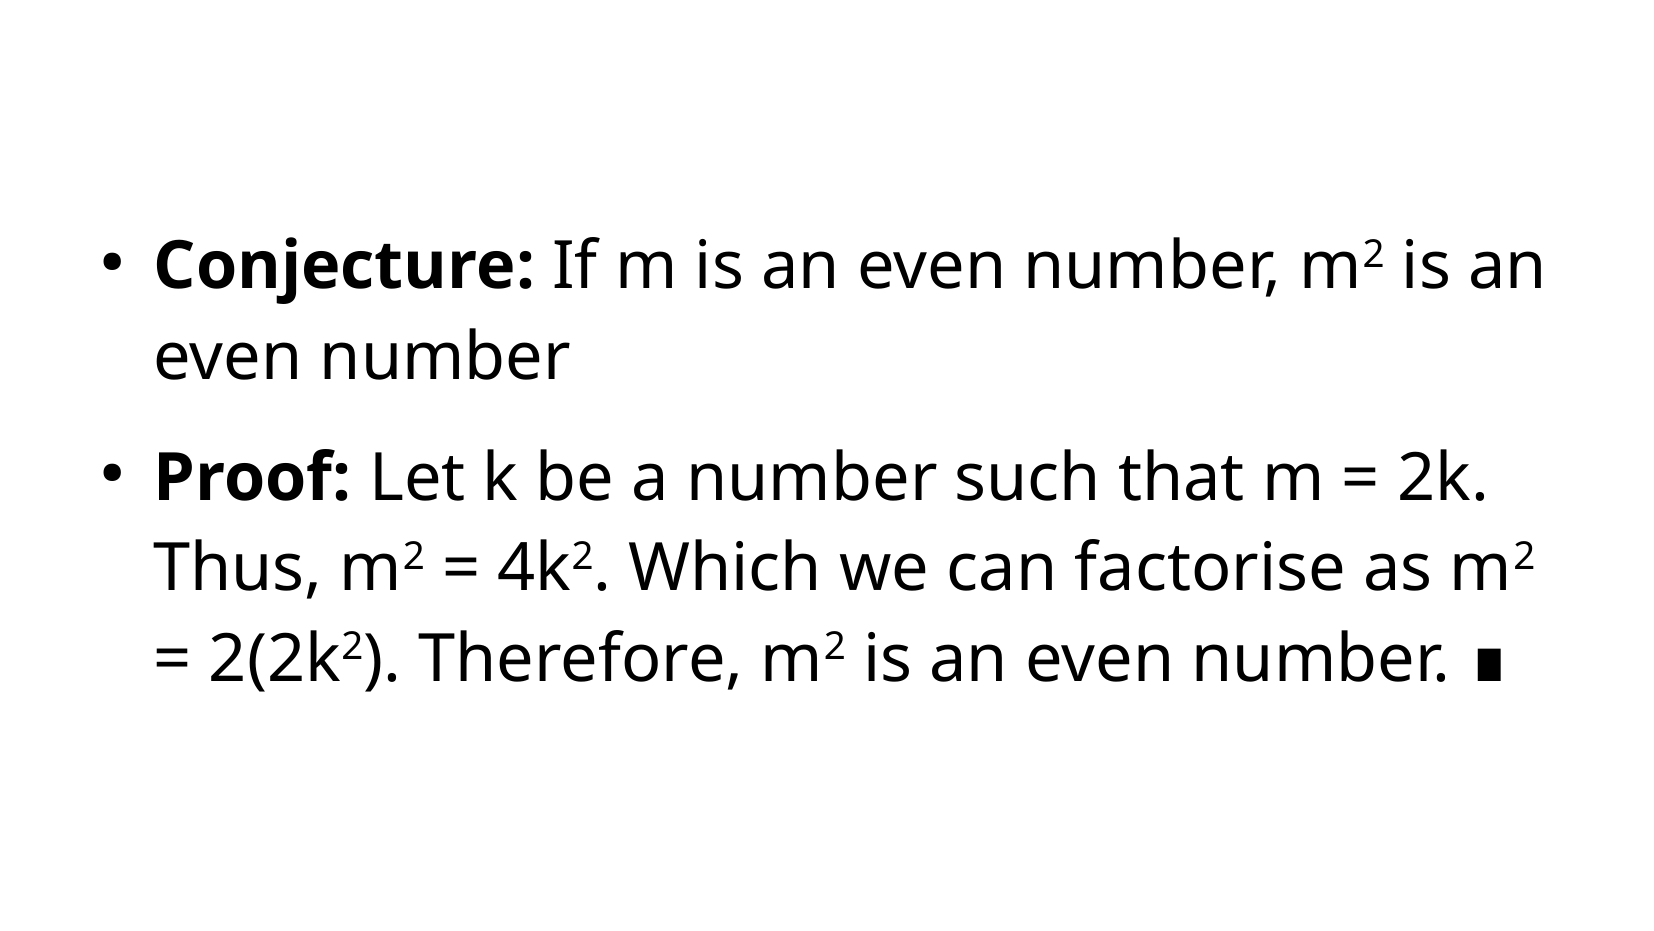

#
Conjecture: If m is an even number, m2 is an even number
Proof: Let k be a number such that m = 2k. Thus, m2 = 4k2. Which we can factorise as m2 = 2(2k2). Therefore, m2 is an even number. ∎